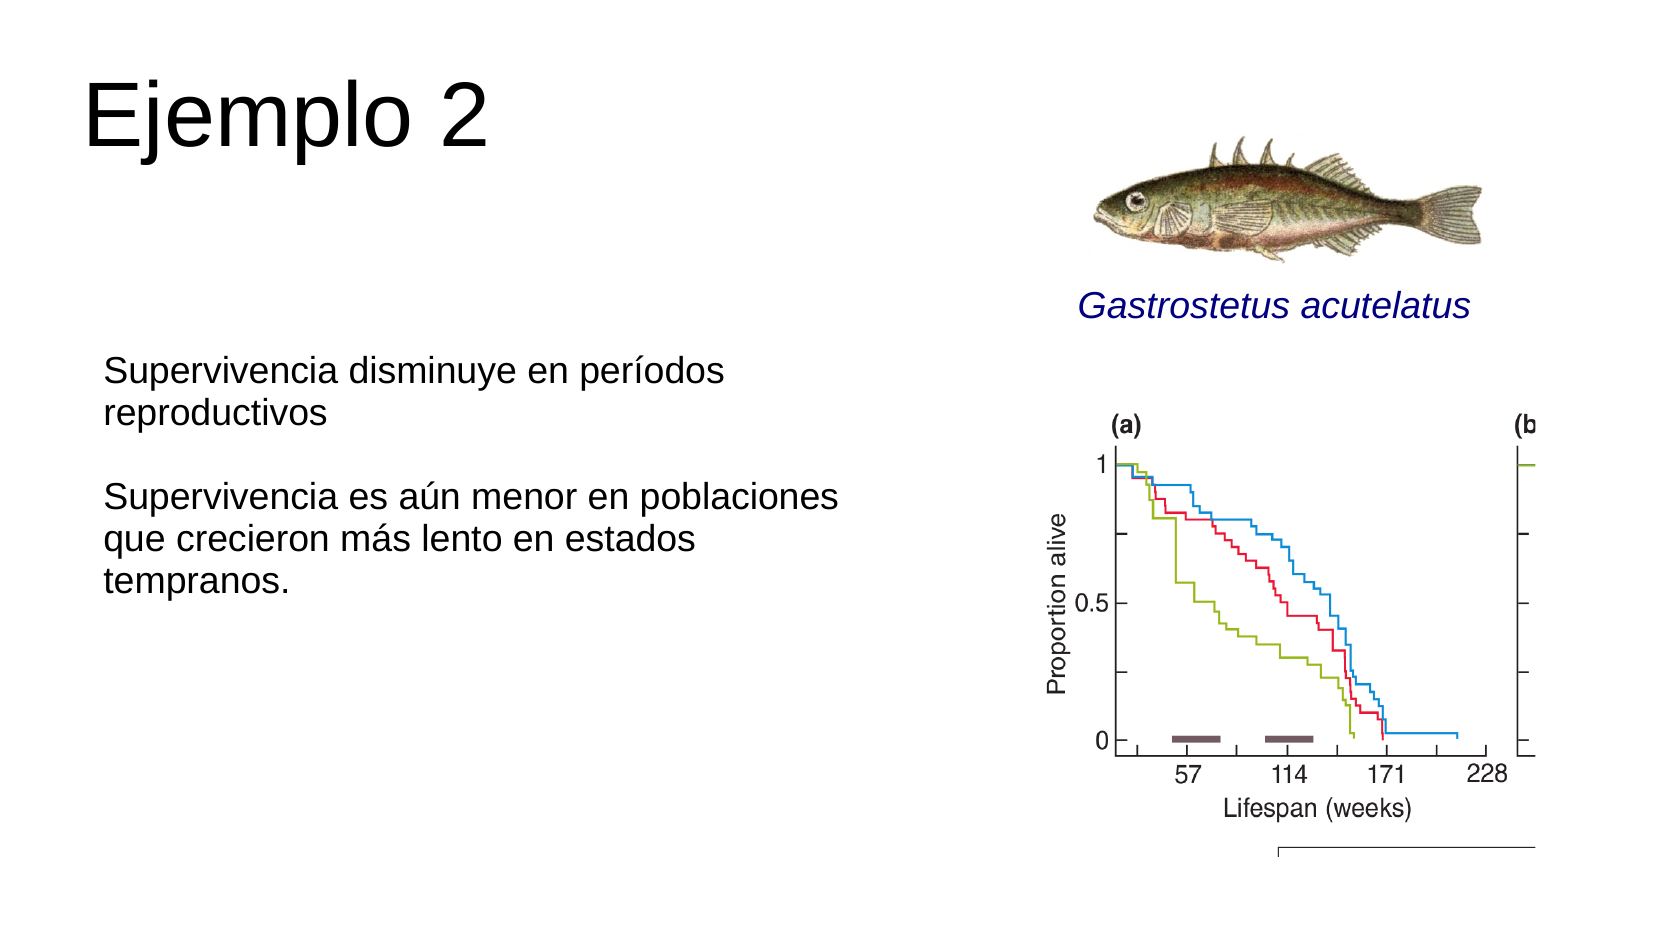

# Ejemplo 2
Gastrostetus acutelatus
Supervivencia disminuye en períodos reproductivos
Supervivencia es aún menor en poblaciones que crecieron más lento en estados tempranos.